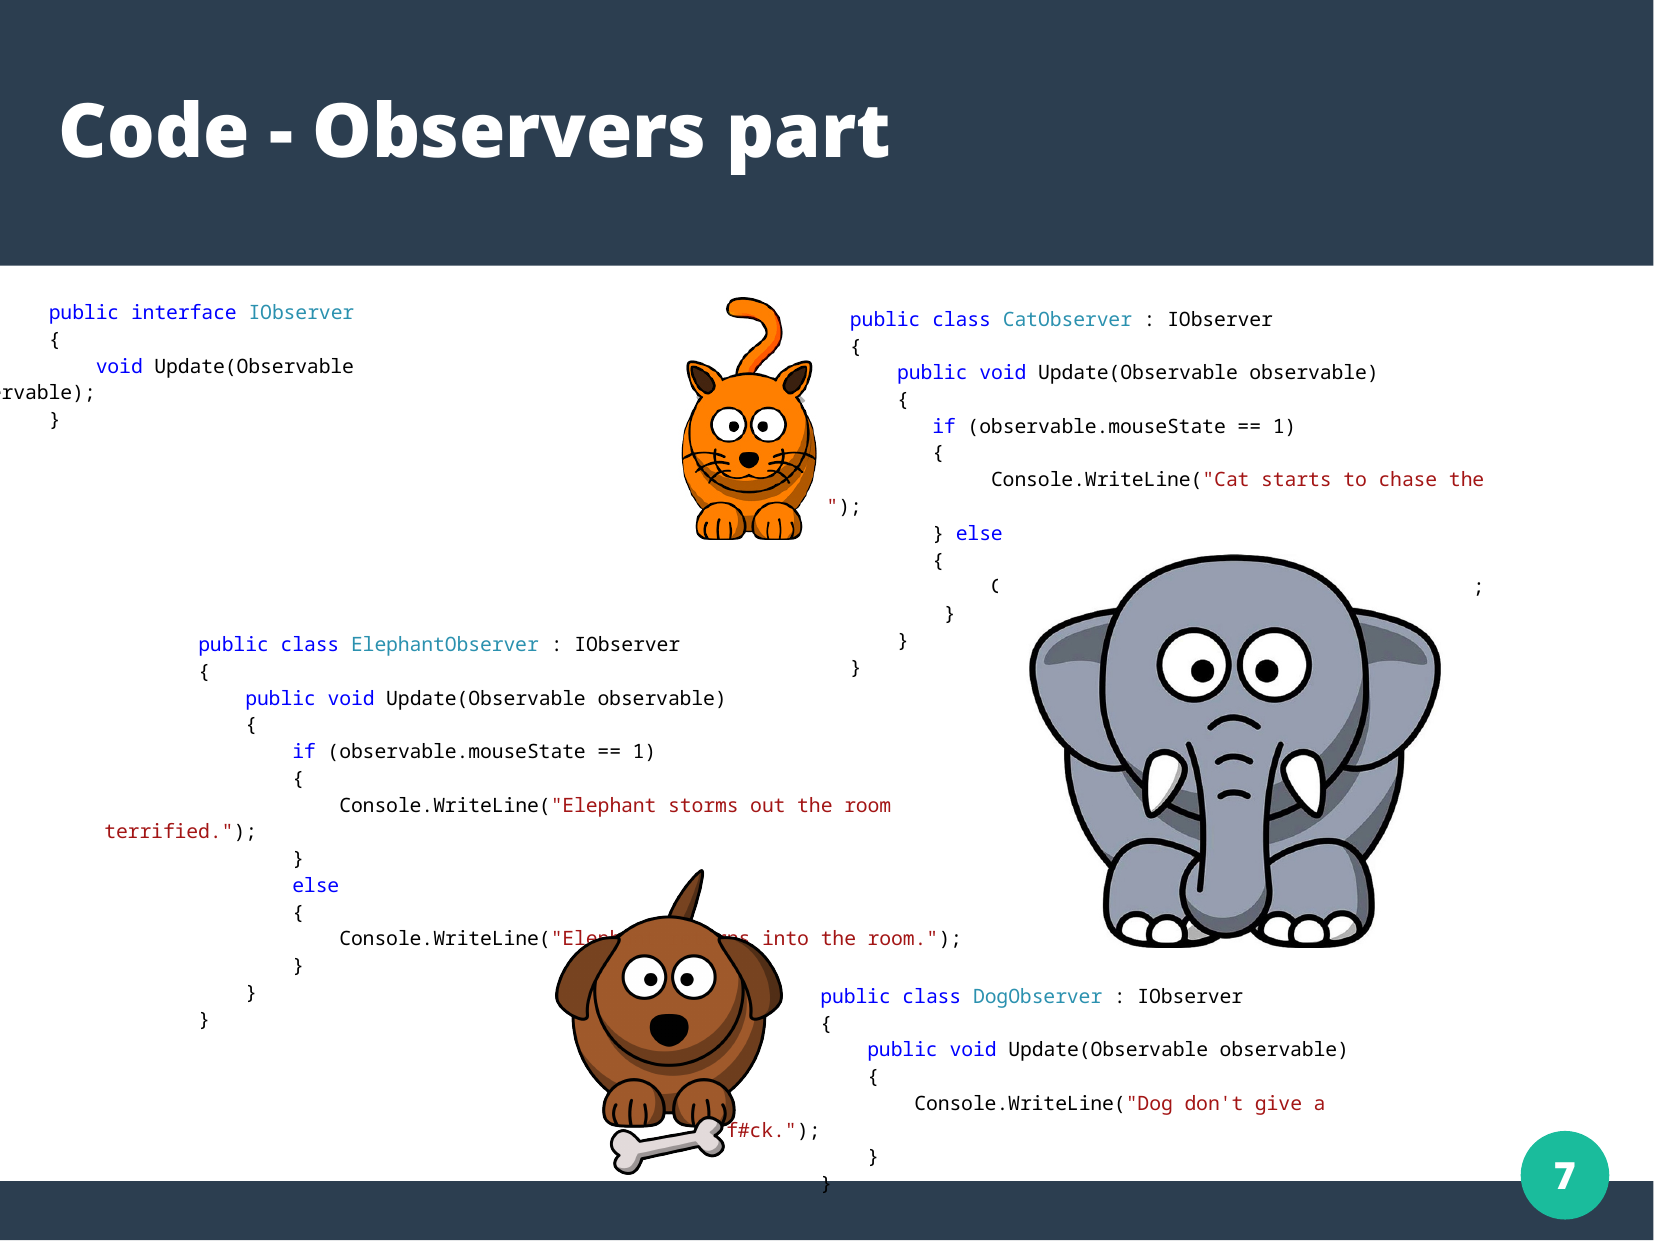

# Code - Observers part
 public interface IObserver
 {
 void Update(Observable observable);
 }
 public class CatObserver : IObserver
 {
 public void Update(Observable observable)
 {
 if (observable.mouseState == 1)
 {
 Console.WriteLine("Cat starts to chase the mouse.");
 } else
 {
 Console.WriteLine("Cat leaves the room.");
 }
 }
 }
 public class ElephantObserver : IObserver
 {
 public void Update(Observable observable)
 {
 if (observable.mouseState == 1)
 {
 Console.WriteLine("Elephant storms out the room terrified.");
 }
 else
 {
 Console.WriteLine("Elephant returns into the room.");
 }
 }
 }
 public class DogObserver : IObserver
 {
 public void Update(Observable observable)
 {
 Console.WriteLine("Dog don't give a f#ck.");
 }
 }
7